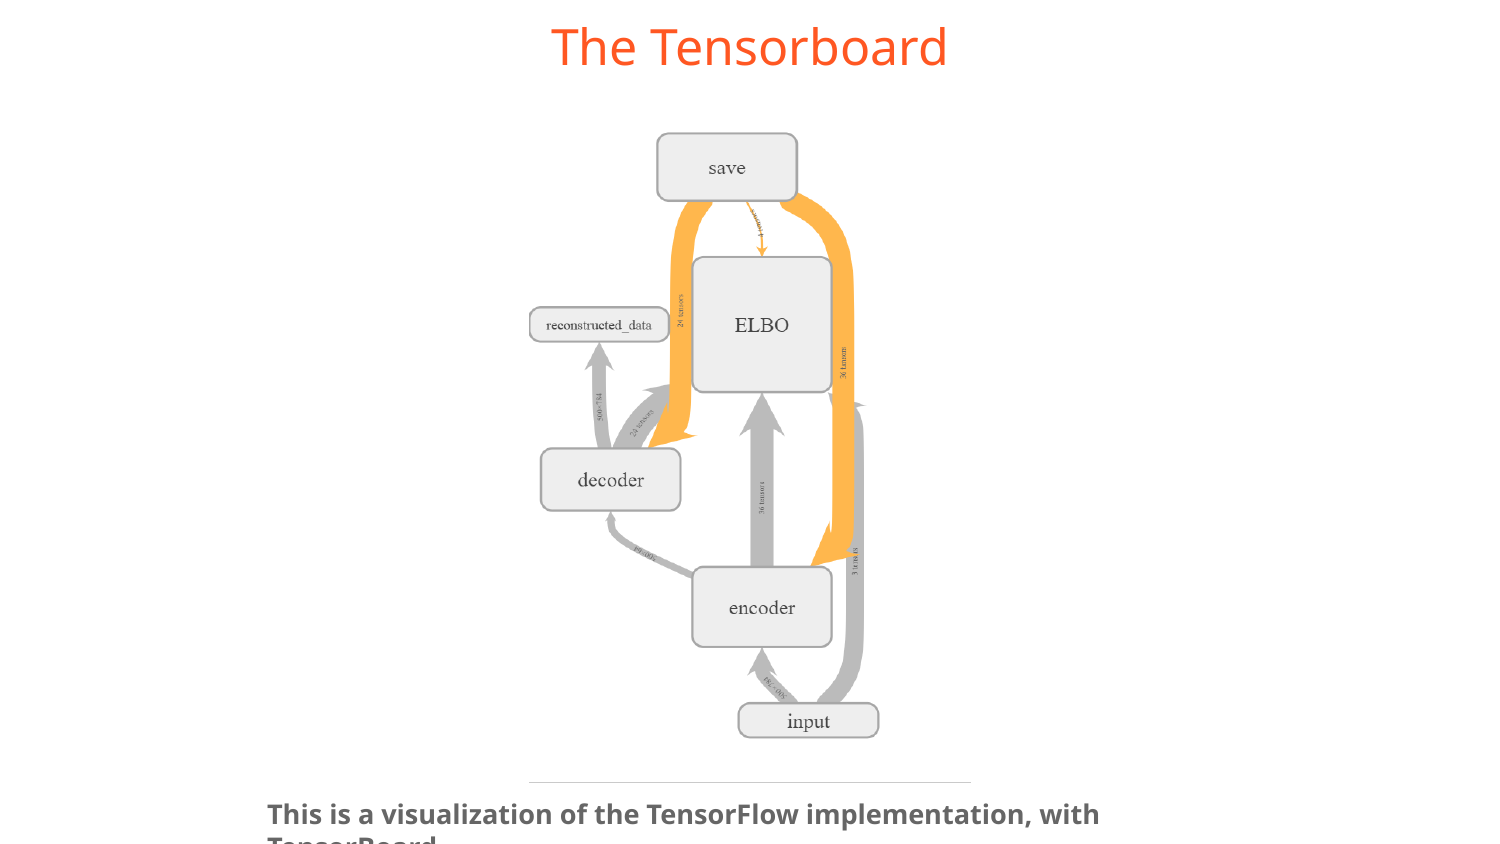

# The Tensorboard
This is a visualization of the TensorFlow implementation, with TensorBoard.